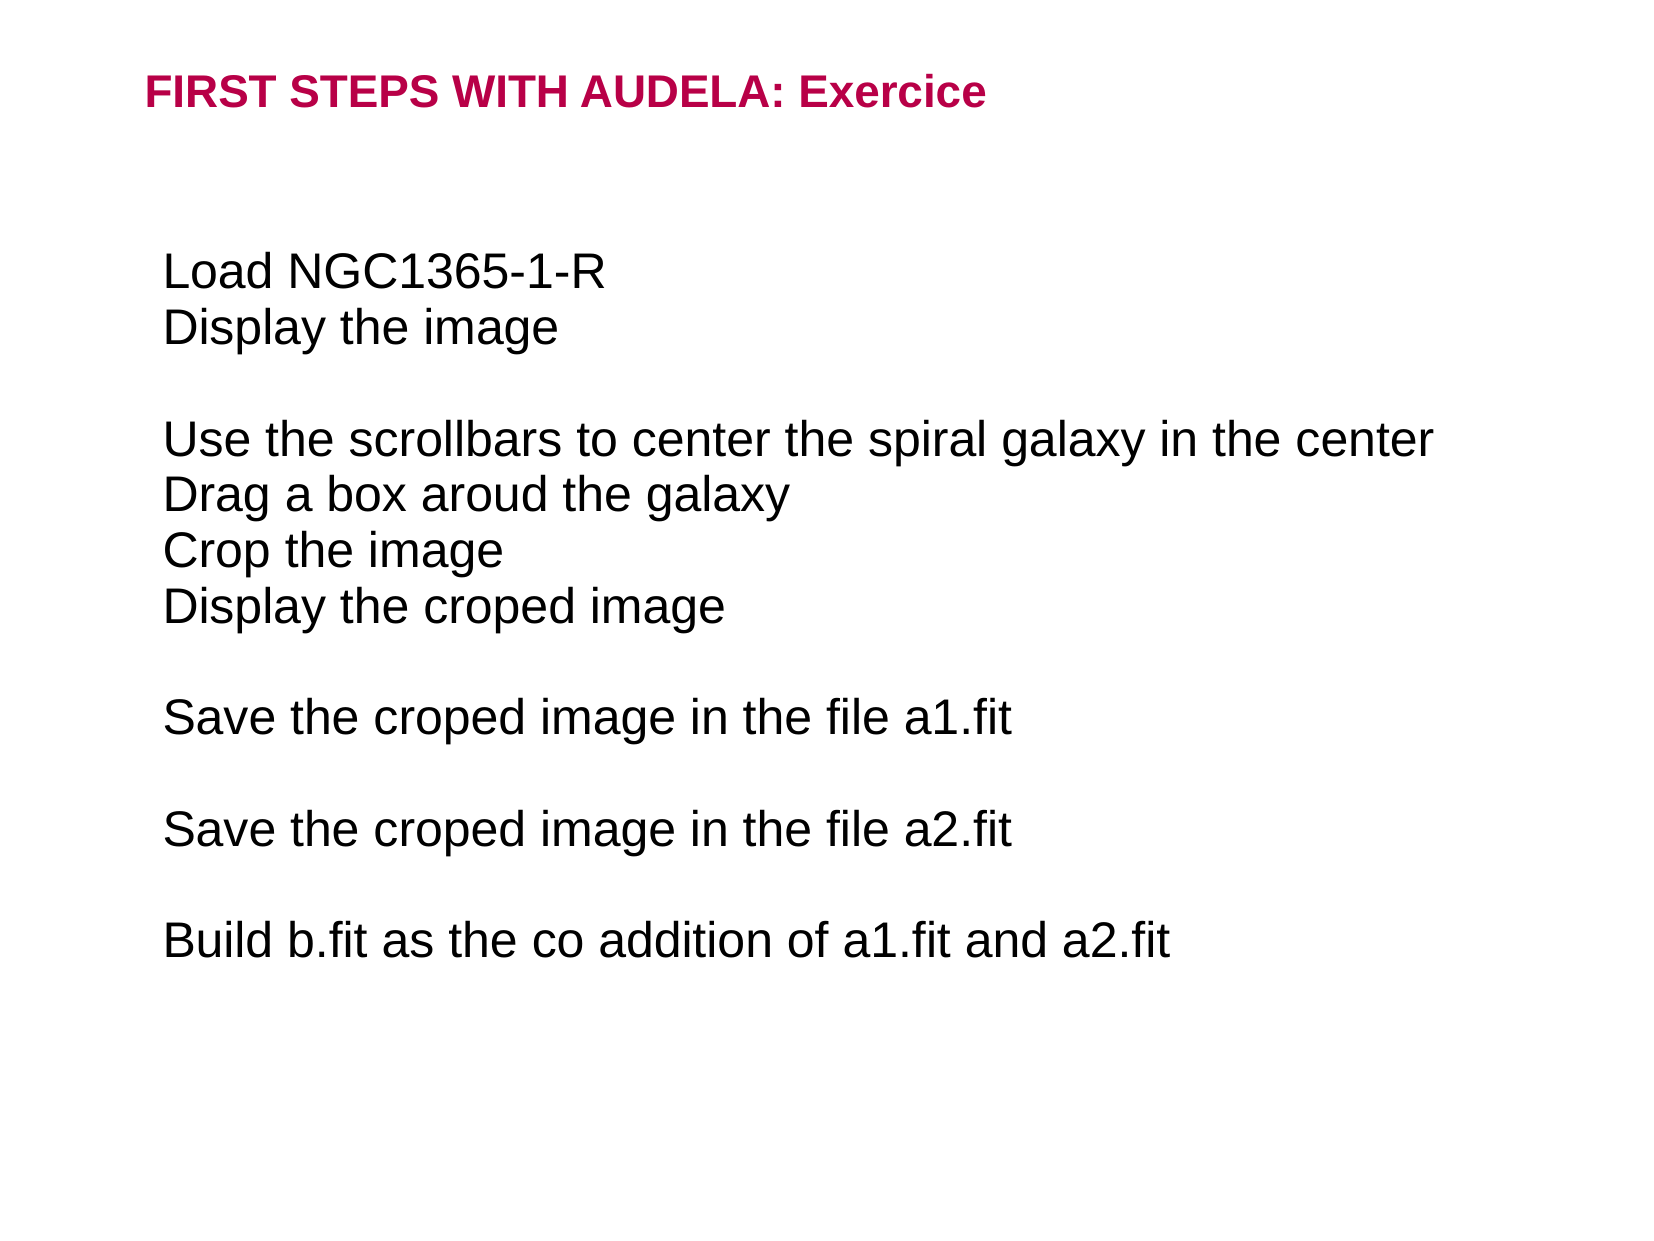

FIRST STEPS WITH AUDELA: Exercice
Load NGC1365-1-R
Display the image
Use the scrollbars to center the spiral galaxy in the center
Drag a box aroud the galaxy
Crop the image
Display the croped image
Save the croped image in the file a1.fit
Save the croped image in the file a2.fit
Build b.fit as the co addition of a1.fit and a2.fit